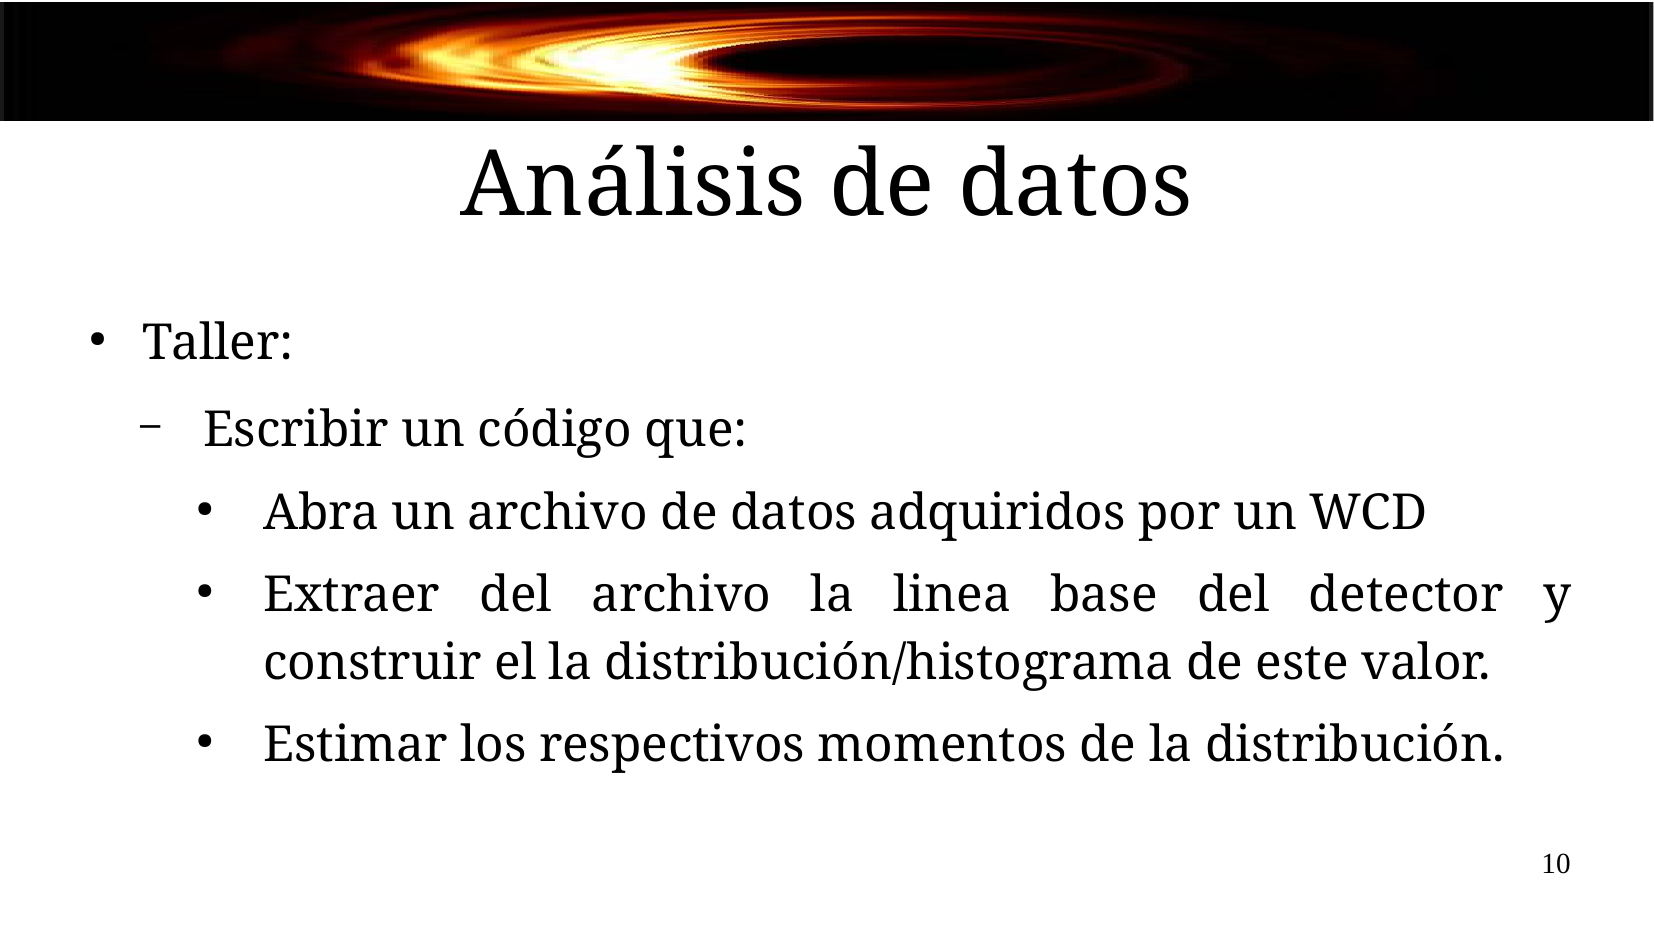

# Análisis de datos
Taller:
Escribir un código que:
Abra un archivo de datos adquiridos por un WCD
Extraer del archivo la linea base del detector y construir el la distribución/histograma de este valor.
Estimar los respectivos momentos de la distribución.
10